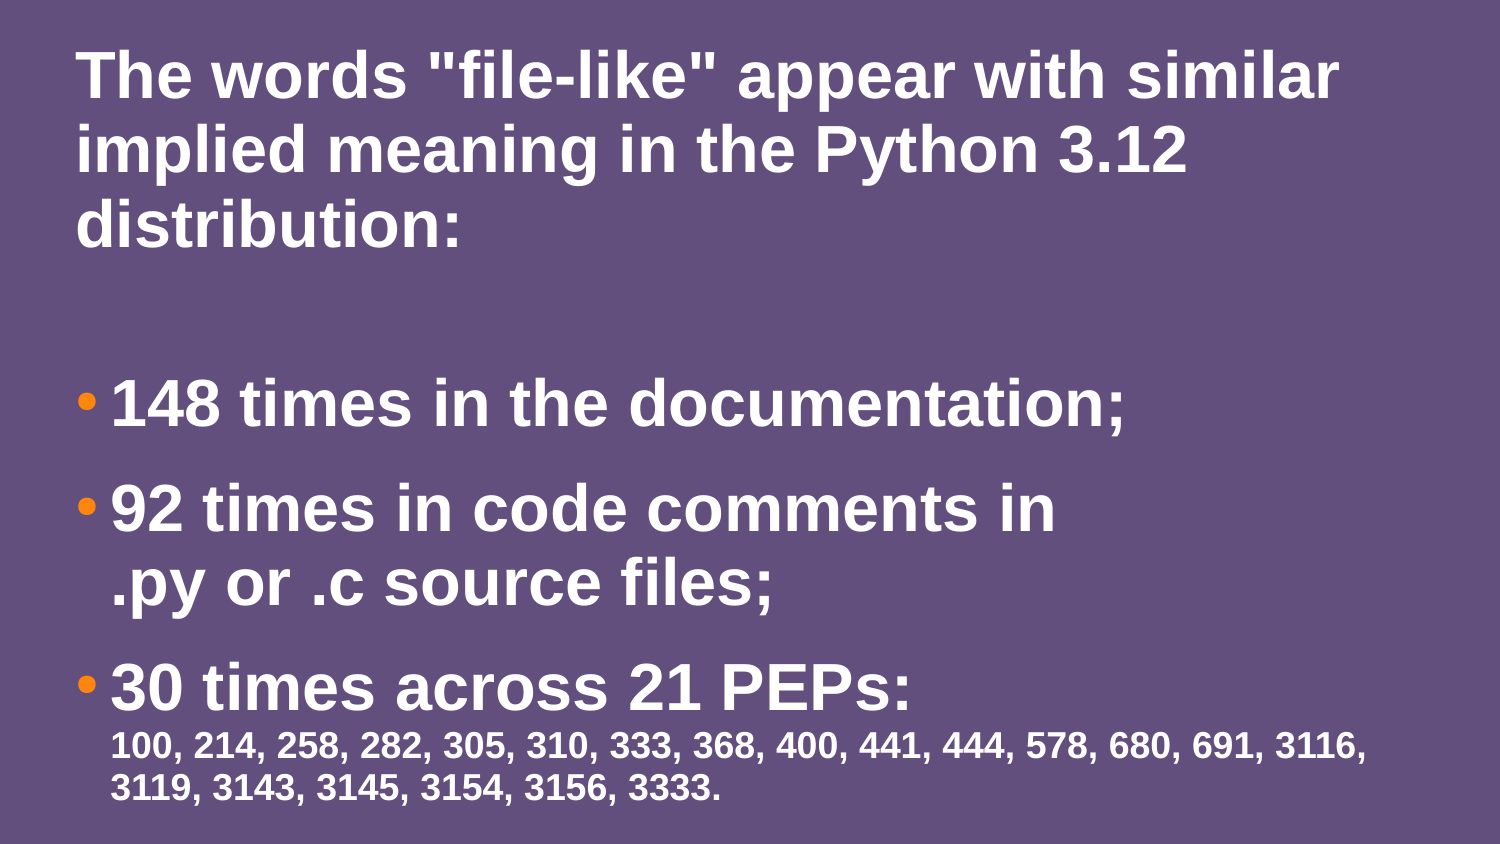

# The words "file-like" appear with similar implied meaning in the Python 3.12 distribution:
148 times in the documentation;
92 times in code comments in
.py or .c source files;
30 times across 21 PEPs:
100, 214, 258, 282, 305, 310, 333, 368, 400, 441, 444, 578, 680, 691, 3116, 3119, 3143, 3145, 3154, 3156, 3333.